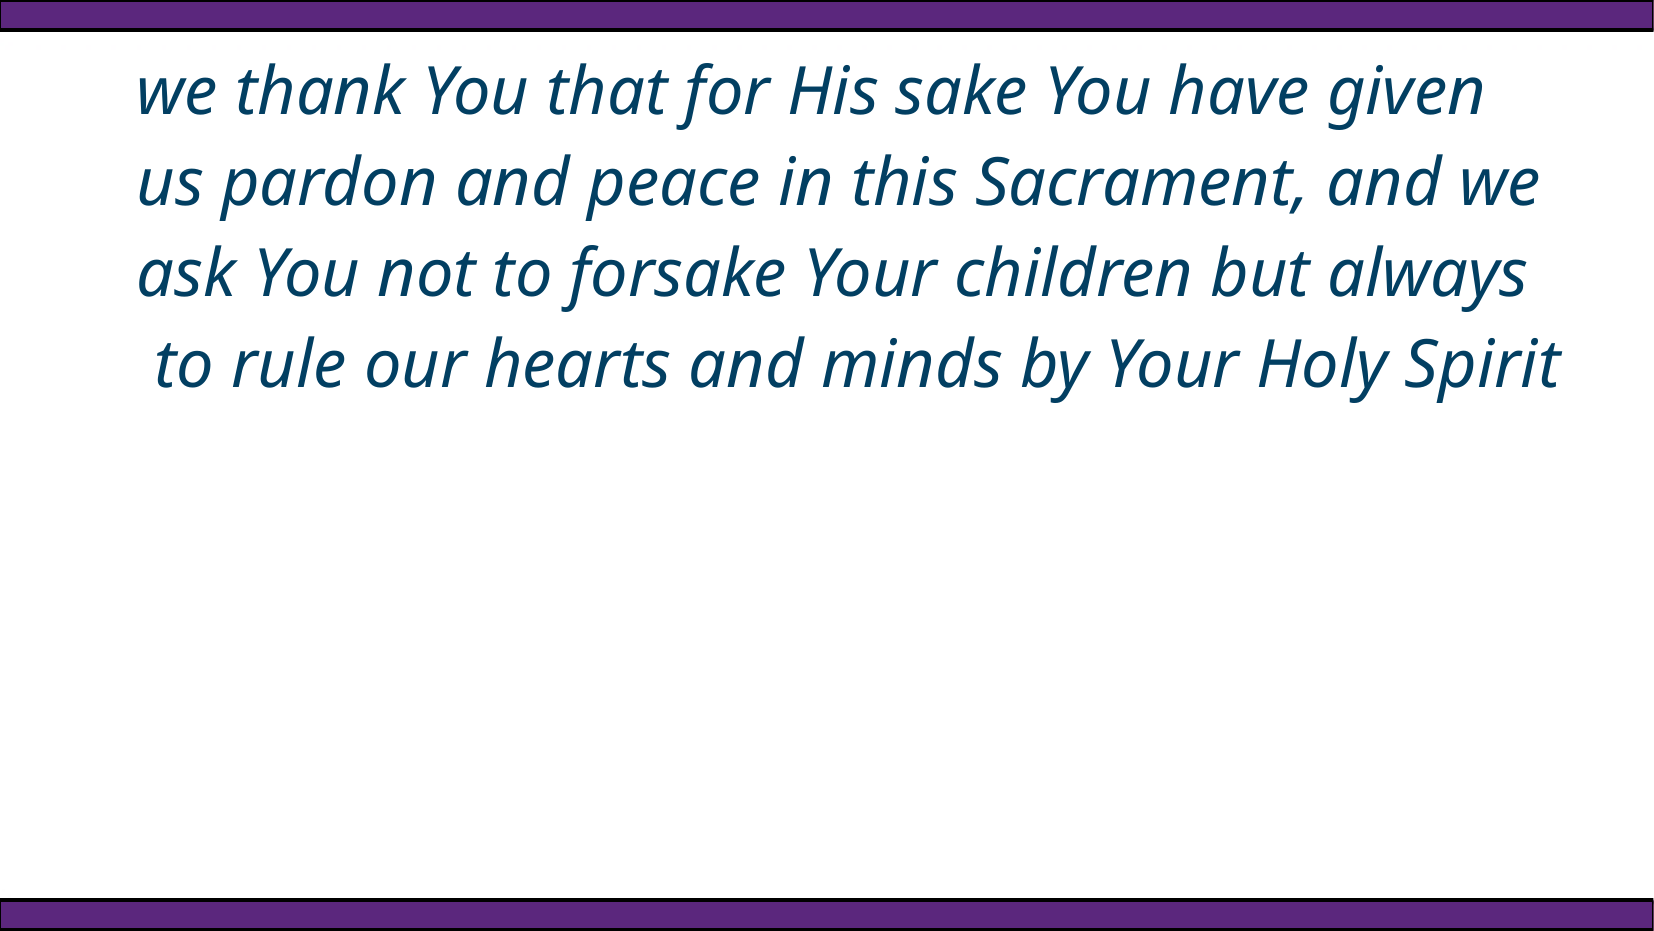

we thank You that for His sake You have given
 us pardon and peace in this Sacrament, and we
 ask You not to forsake Your children but always
 to rule our hearts and minds by Your Holy Spirit